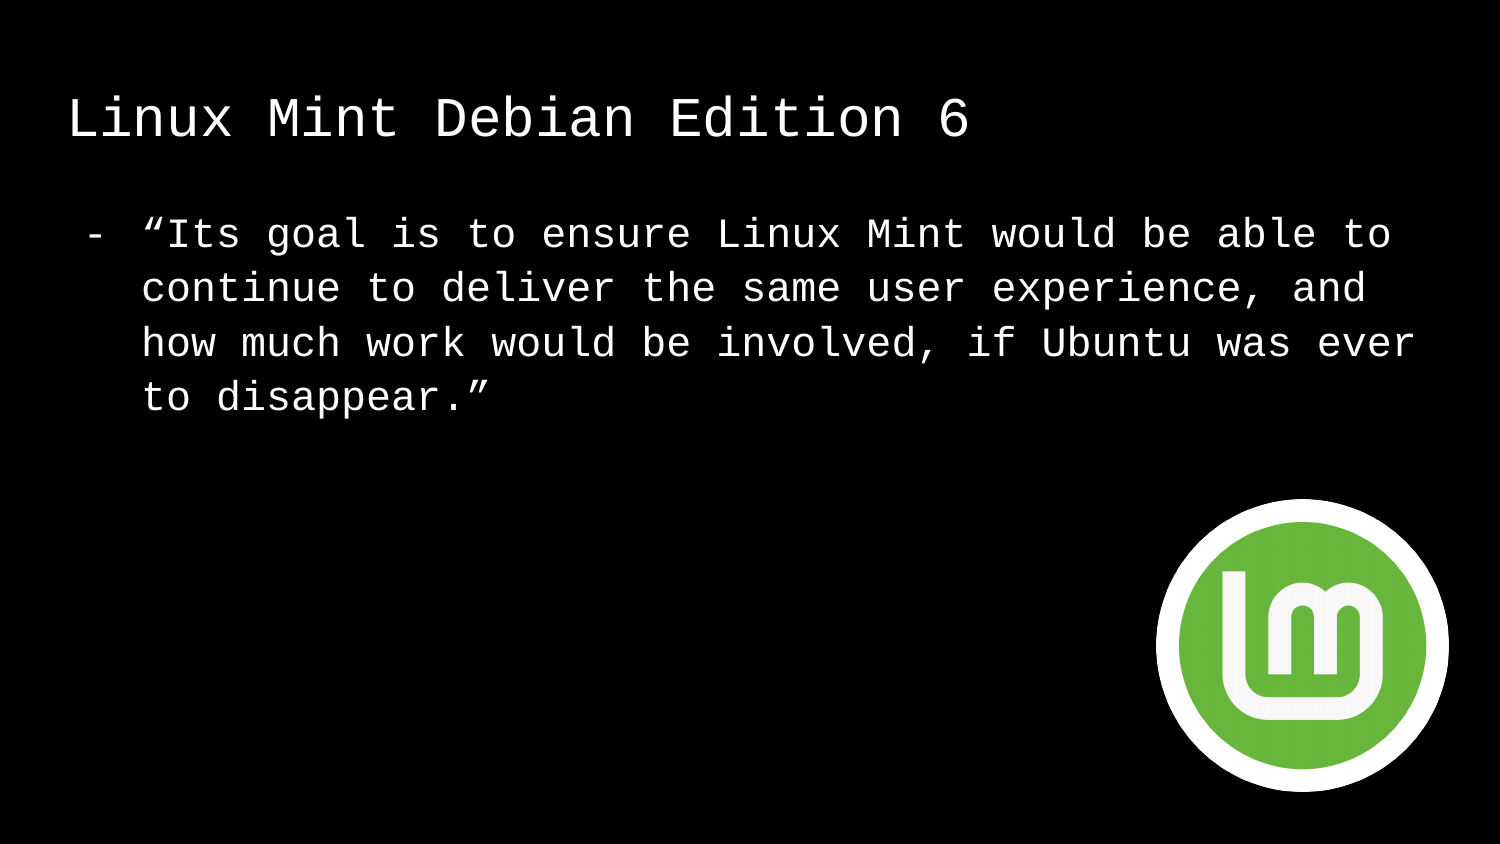

# Linux Mint Debian Edition 6
“Its goal is to ensure Linux Mint would be able to continue to deliver the same user experience, and how much work would be involved, if Ubuntu was ever to disappear.”